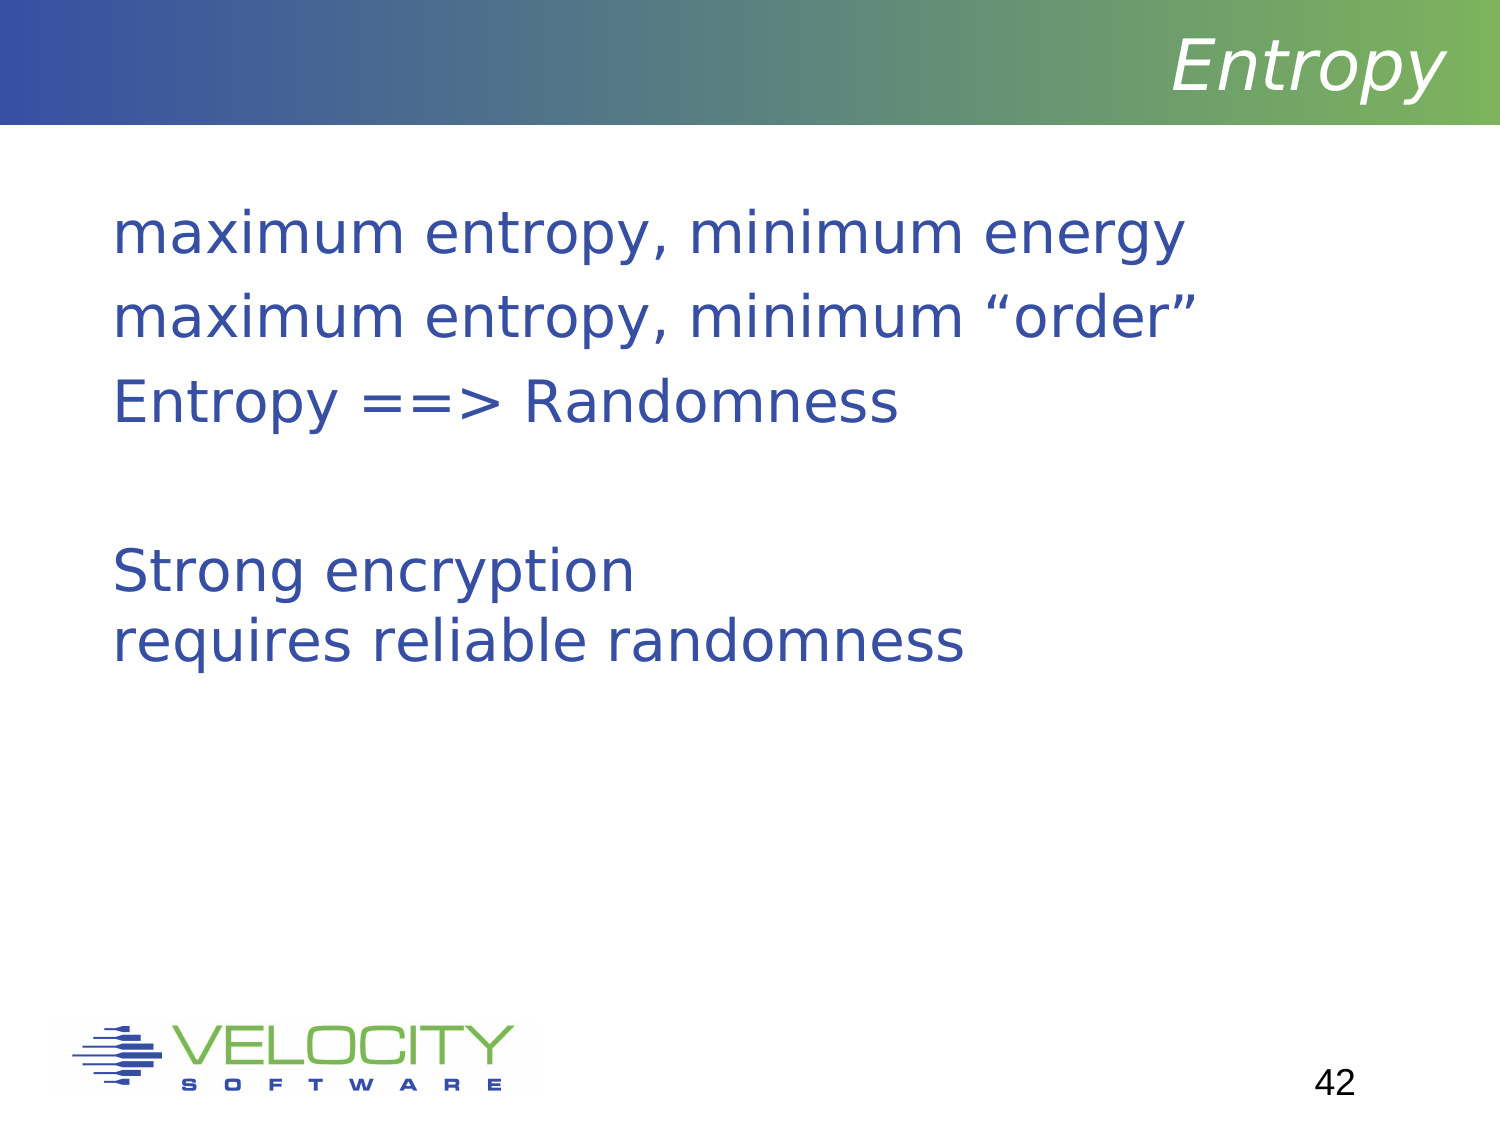

# Entropy
maximum entropy, minimum energy
maximum entropy, minimum “order”
Entropy ==> Randomness
Strong encryption
requires reliable randomness
42